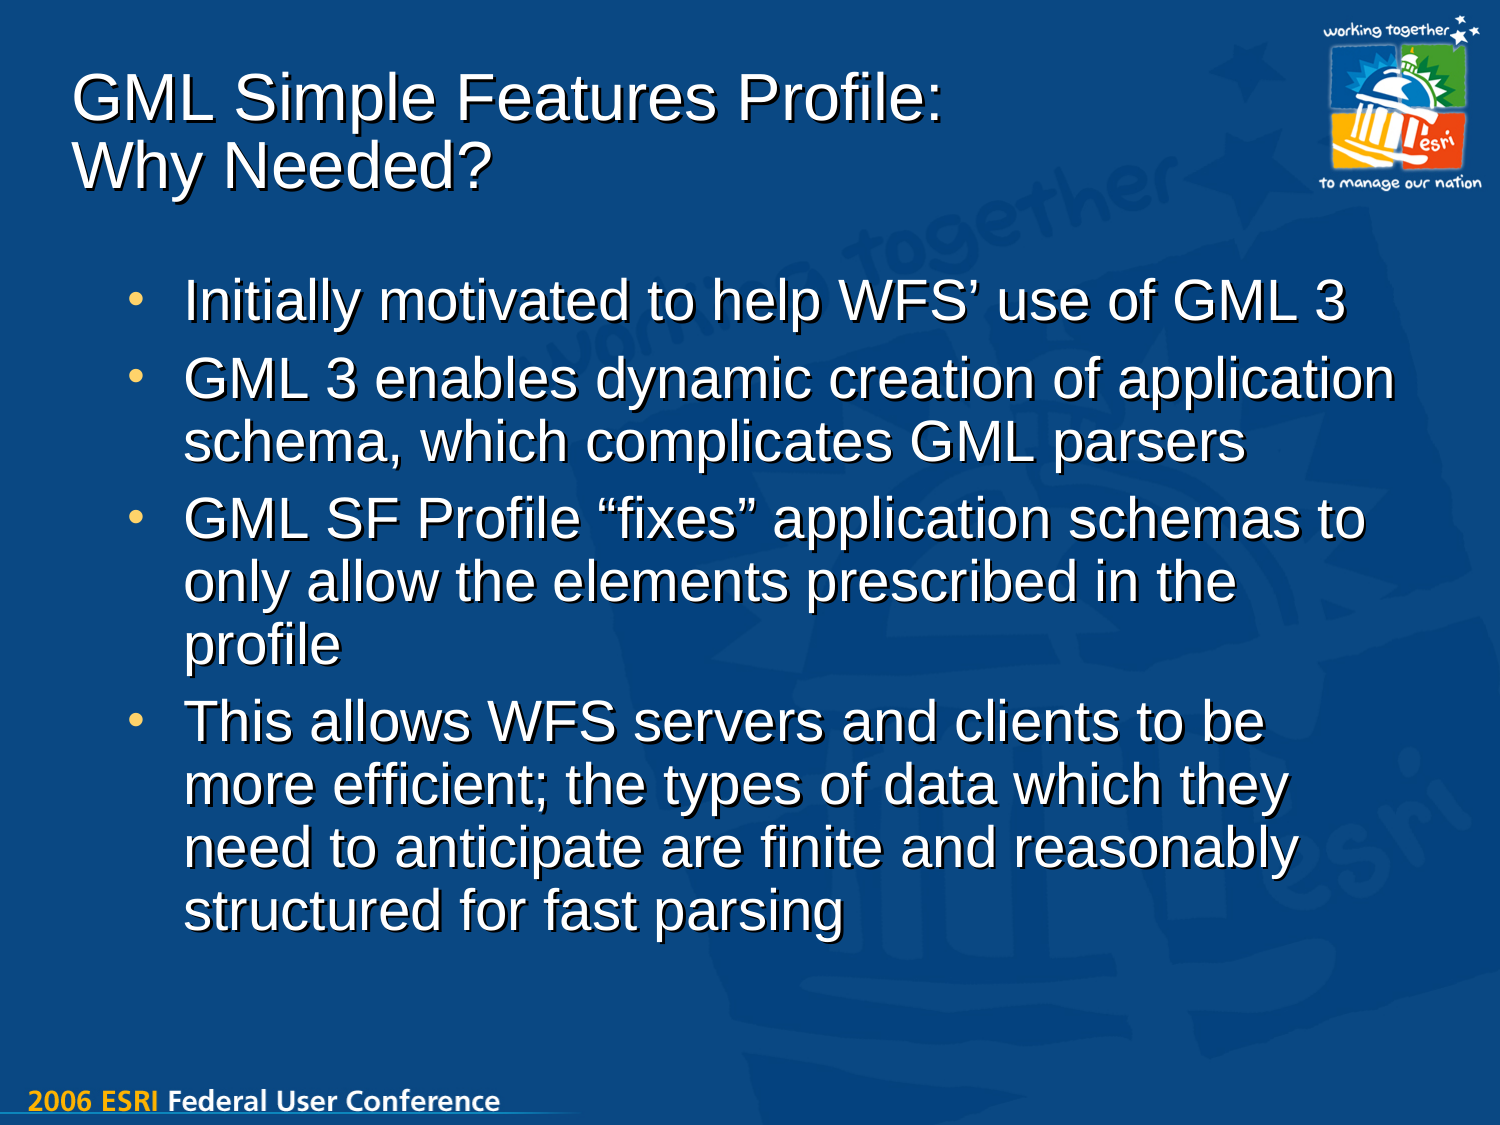

# GML Simple Features Profile: Why Needed?
Initially motivated to help WFS’ use of GML 3
GML 3 enables dynamic creation of application schema, which complicates GML parsers
GML SF Profile “fixes” application schemas to only allow the elements prescribed in the profile
This allows WFS servers and clients to be more efficient; the types of data which they need to anticipate are finite and reasonably structured for fast parsing